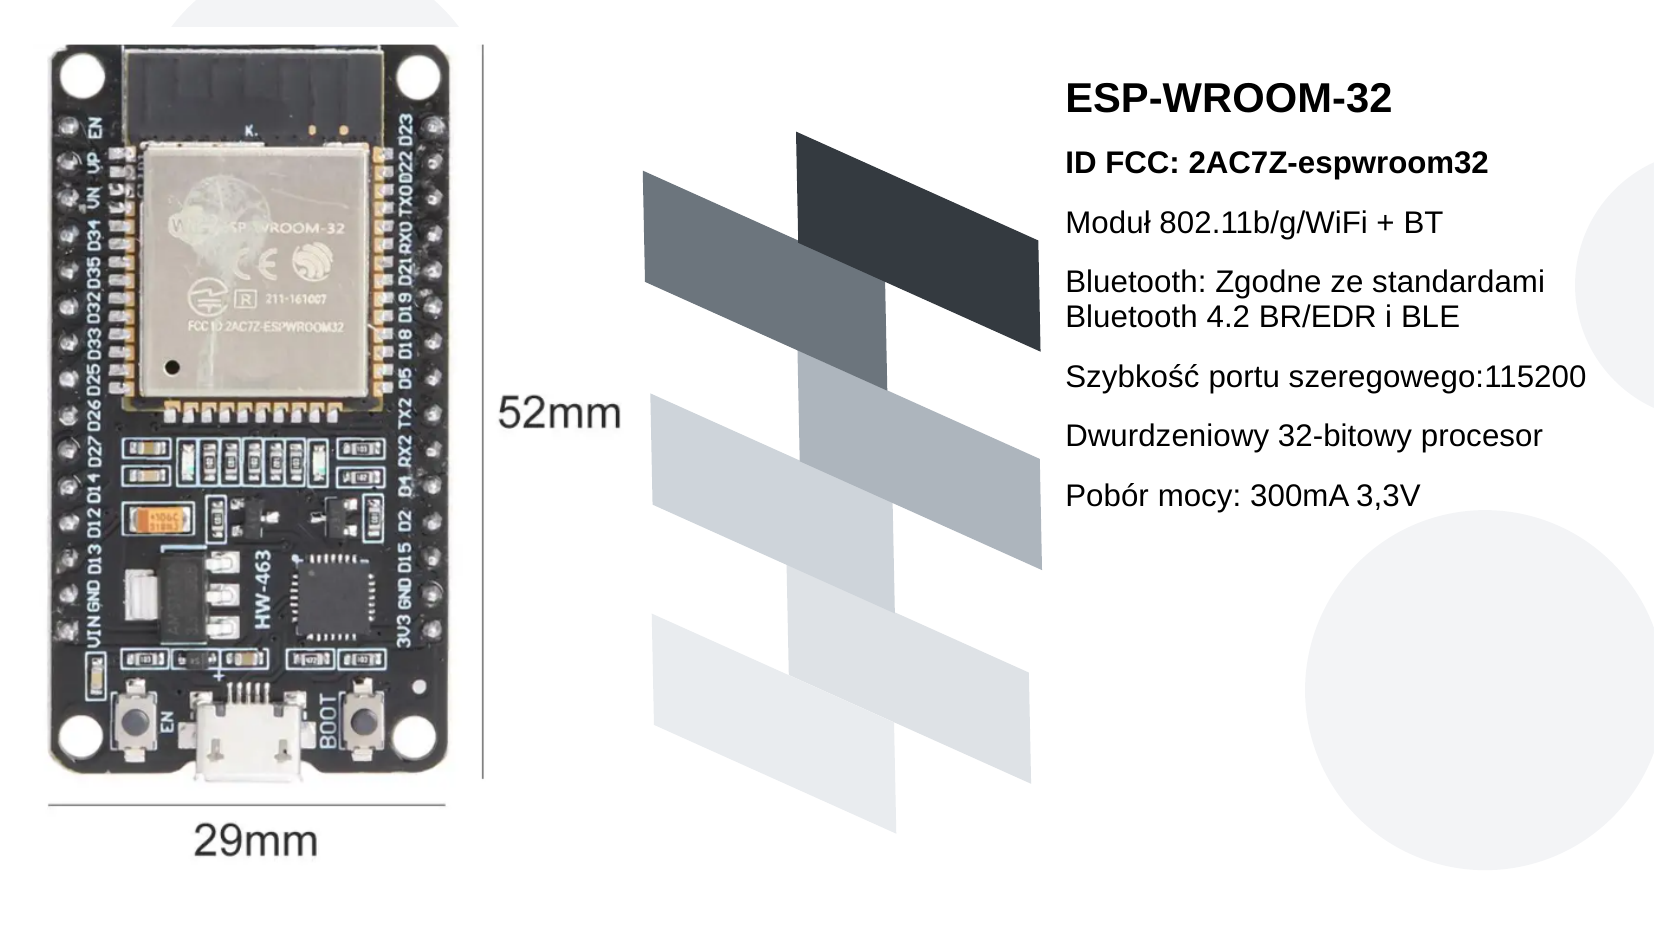

ESP-WROOM-32
ID FCC: 2AC7Z-espwroom32
Moduł 802.11b/g/WiFi + BT
Bluetooth: Zgodne ze standardami Bluetooth 4.2 BR/EDR i BLE
Szybkość portu szeregowego:115200
Dwurdzeniowy 32-bitowy procesor
Pobór mocy: 300mA 3,3V